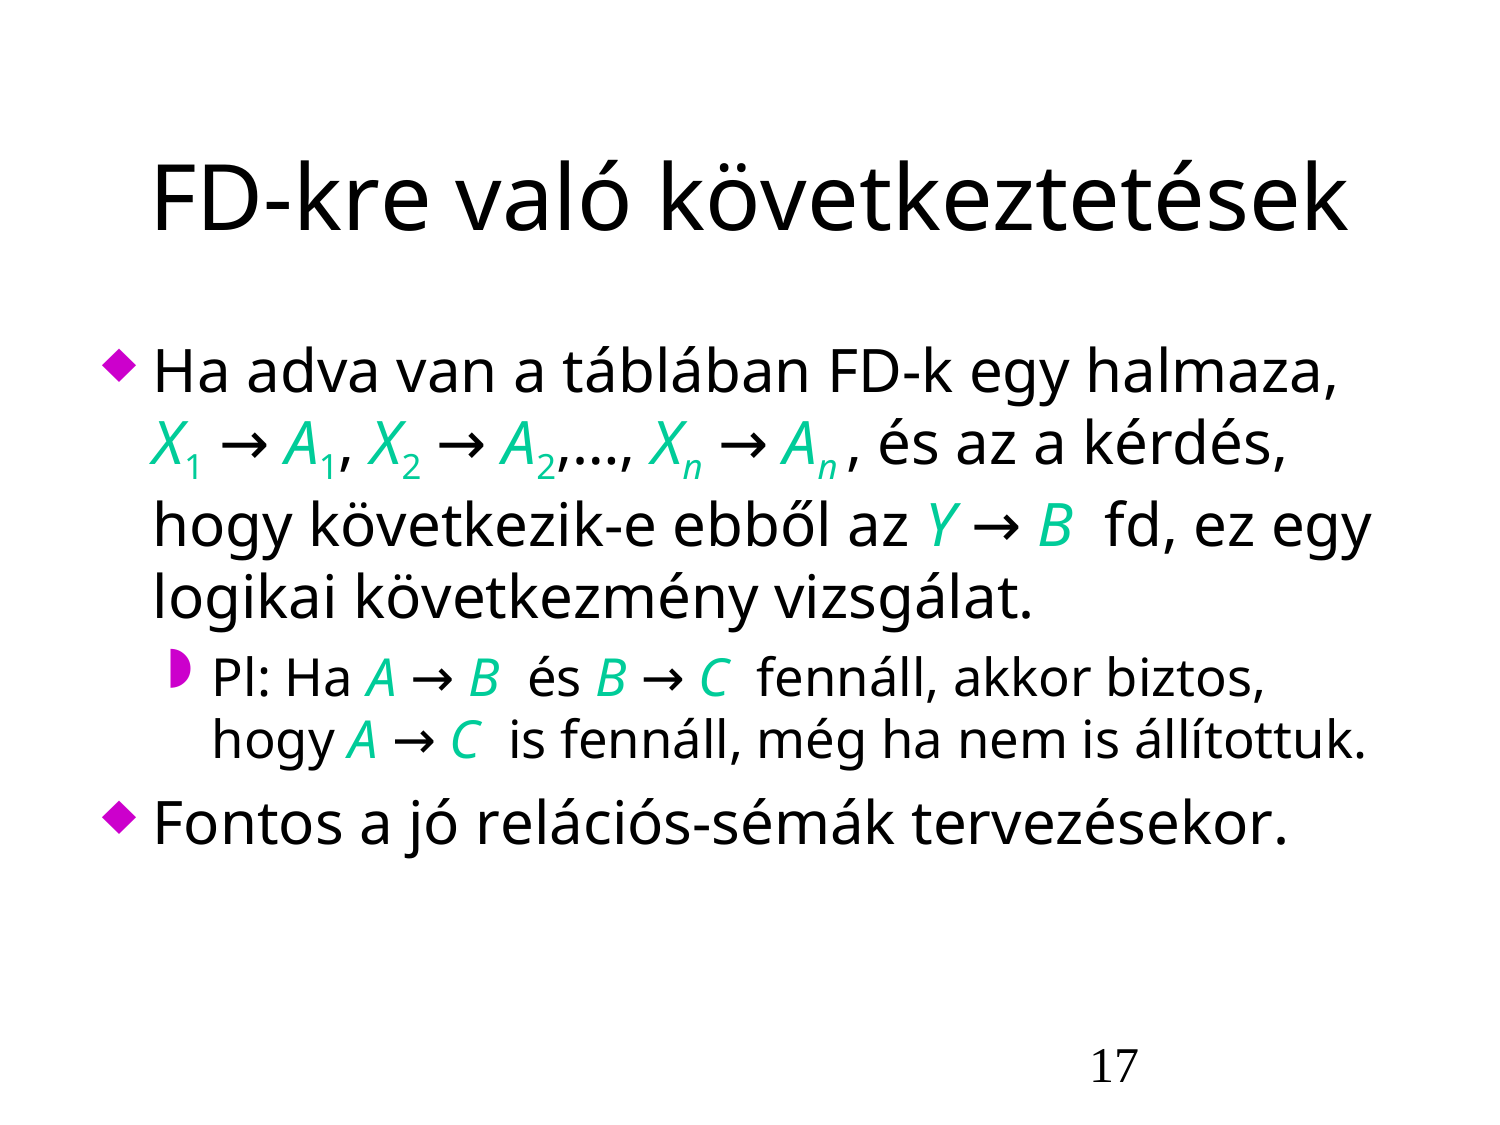

# FD-kre való következtetések
Ha adva van a táblában FD-k egy halmaza, X1 → A1, X2 → A2,…, Xn → An , és az a kérdés, hogy következik-e ebből az Y → B fd, ez egy logikai következmény vizsgálat.
Pl: Ha A → B és B → C fennáll, akkor biztos, hogy A → C is fennáll, még ha nem is állítottuk.
Fontos a jó relációs-sémák tervezésekor.
17